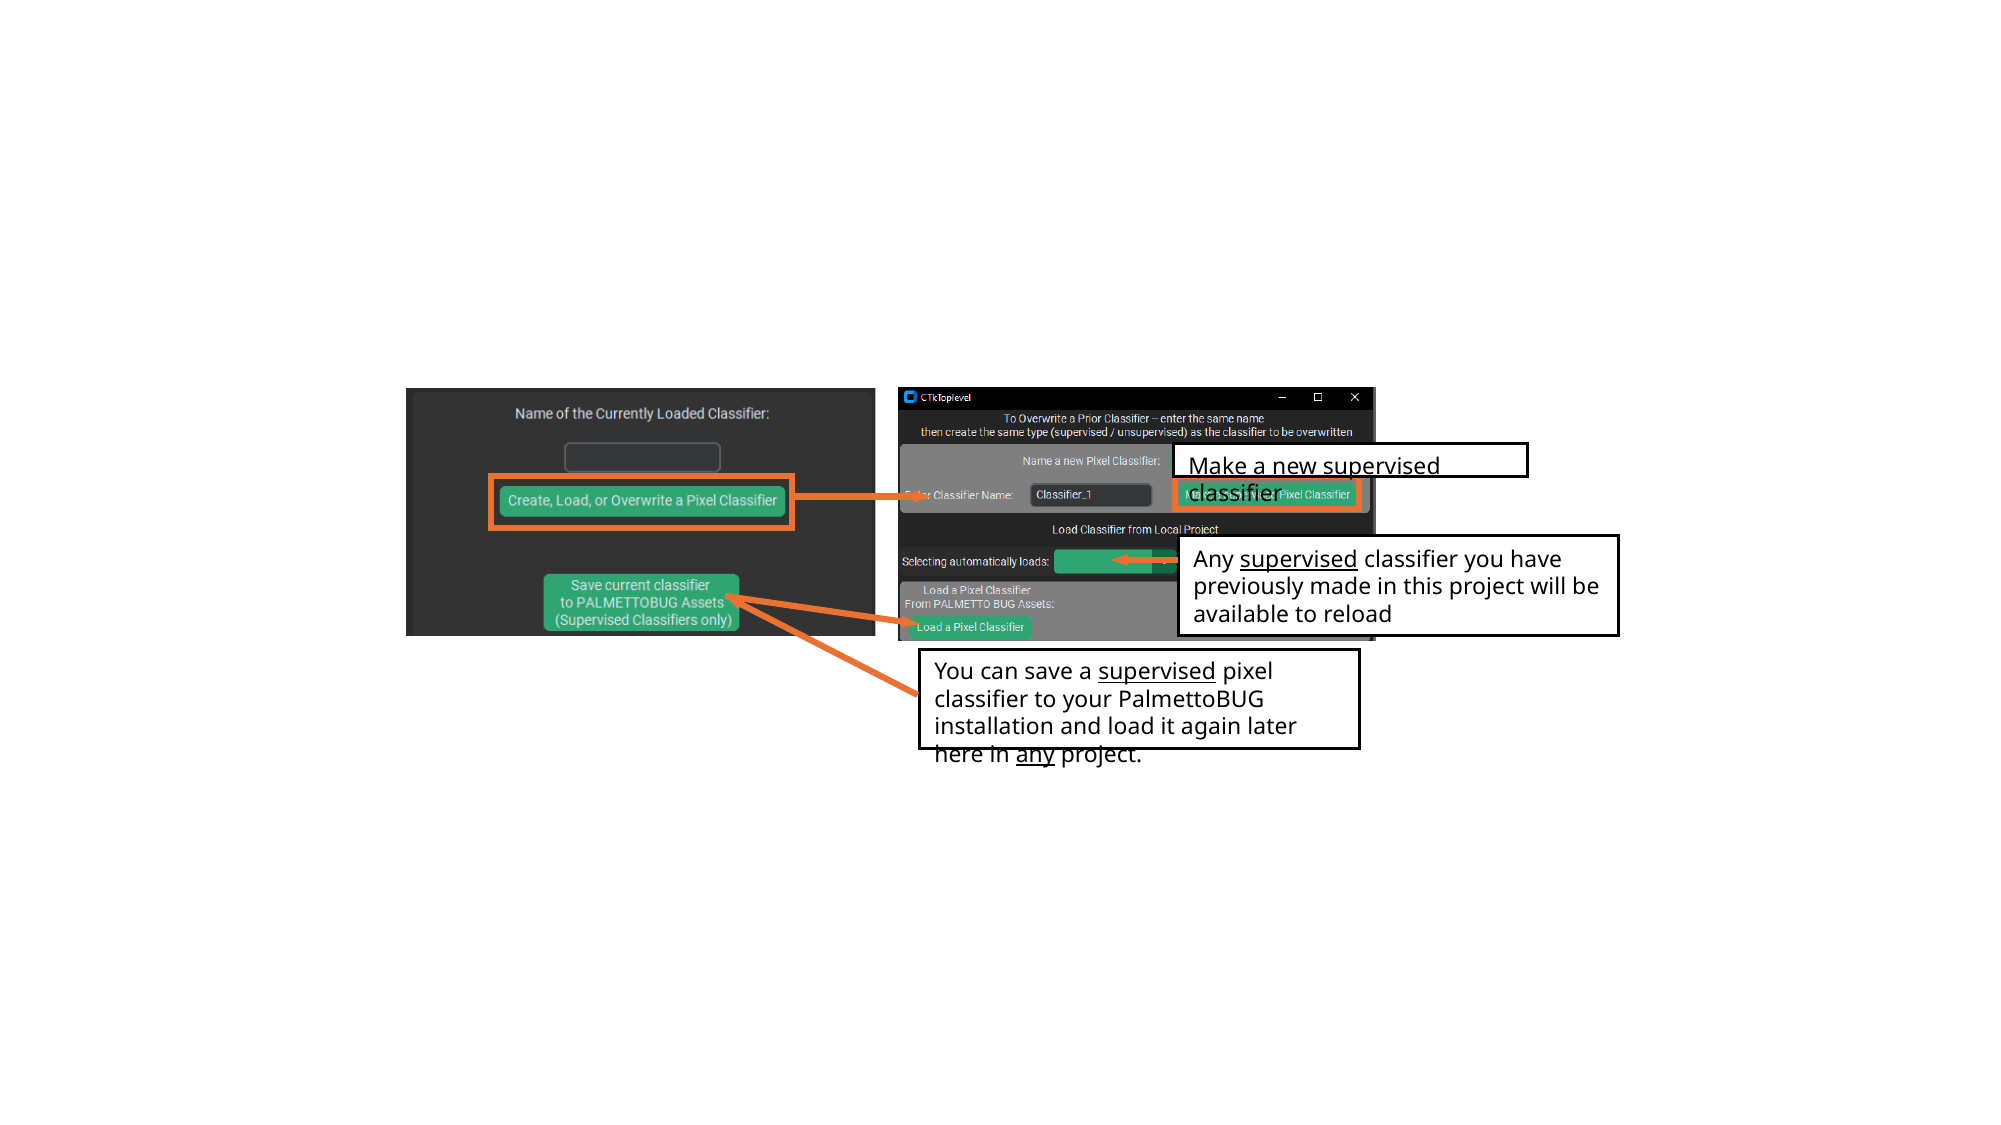

Make a new supervised classifier
Any supervised classifier you have previously made in this project will be available to reload
You can save a supervised pixel classifier to your PalmettoBUG installation and load it again later here in any project.